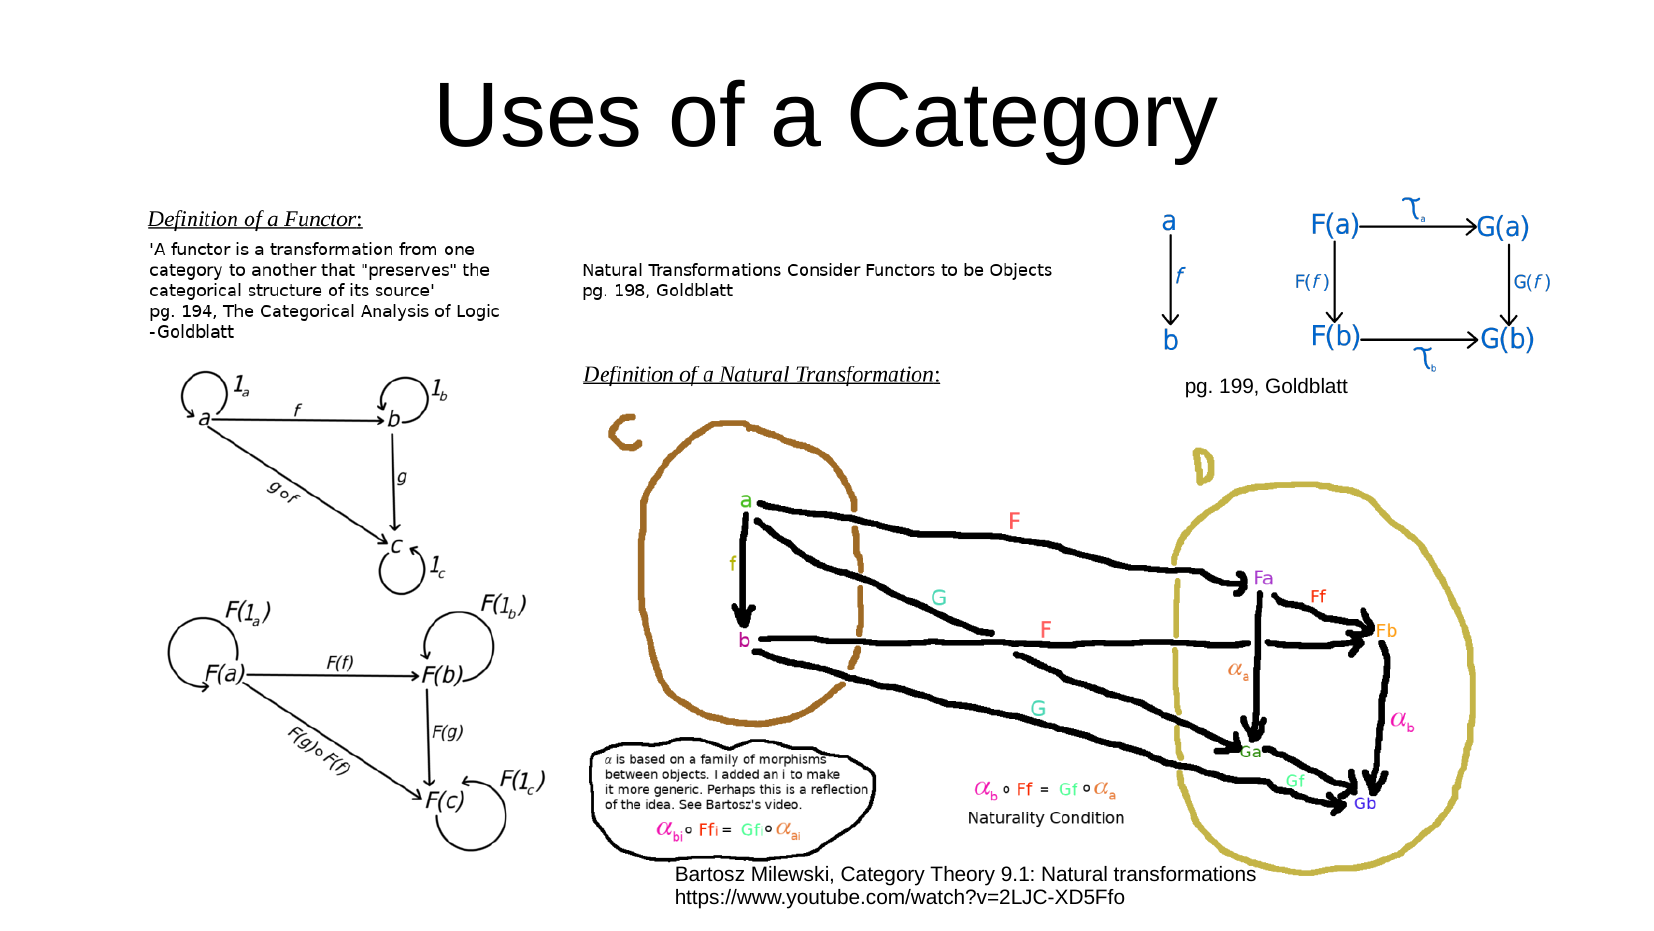

# Uses of a Category
pg. 199, Goldblatt
Bartosz Milewski, Category Theory 9.1: Natural transformations
https://www.youtube.com/watch?v=2LJC-XD5Ffo